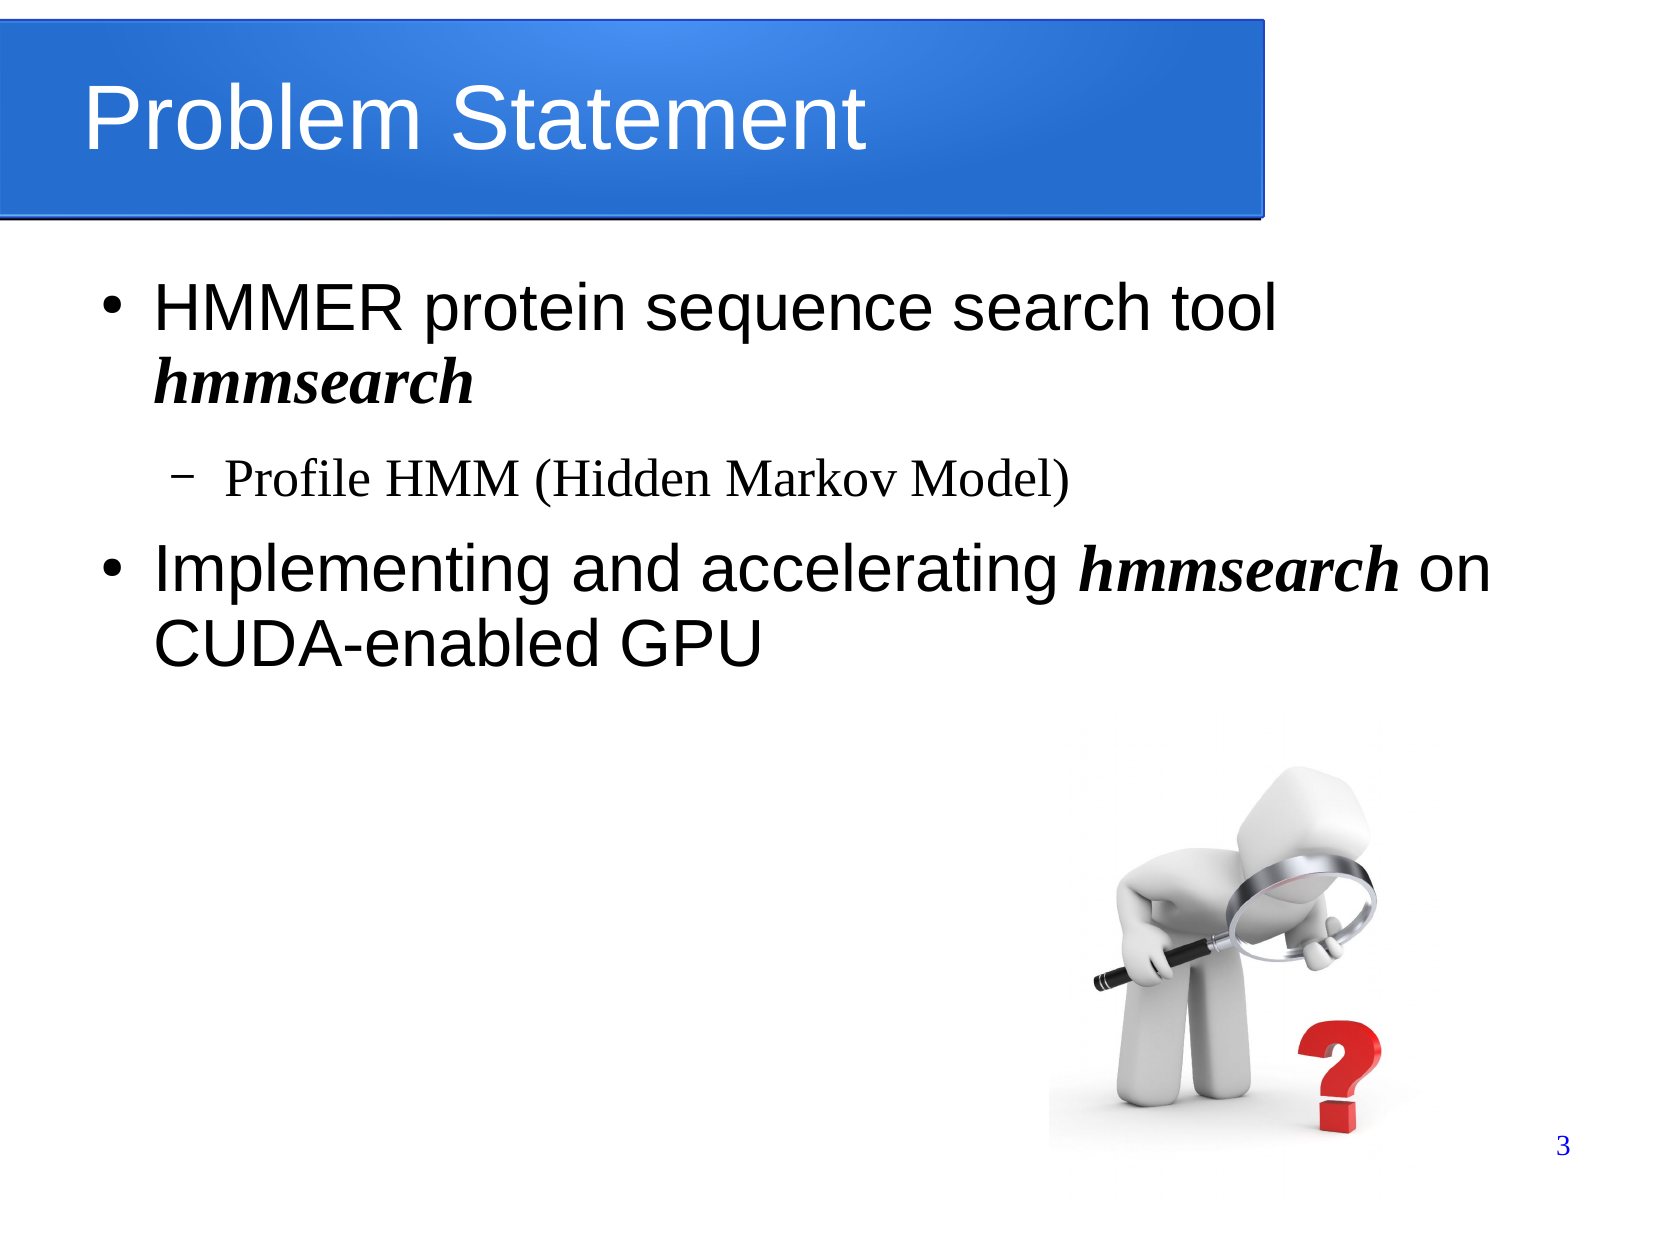

# Problem Statement
HMMER protein sequence search tool
hmmsearch
Profile HMM (Hidden Markov Model)
Implementing and accelerating hmmsearch on CUDA-enabled GPU
3